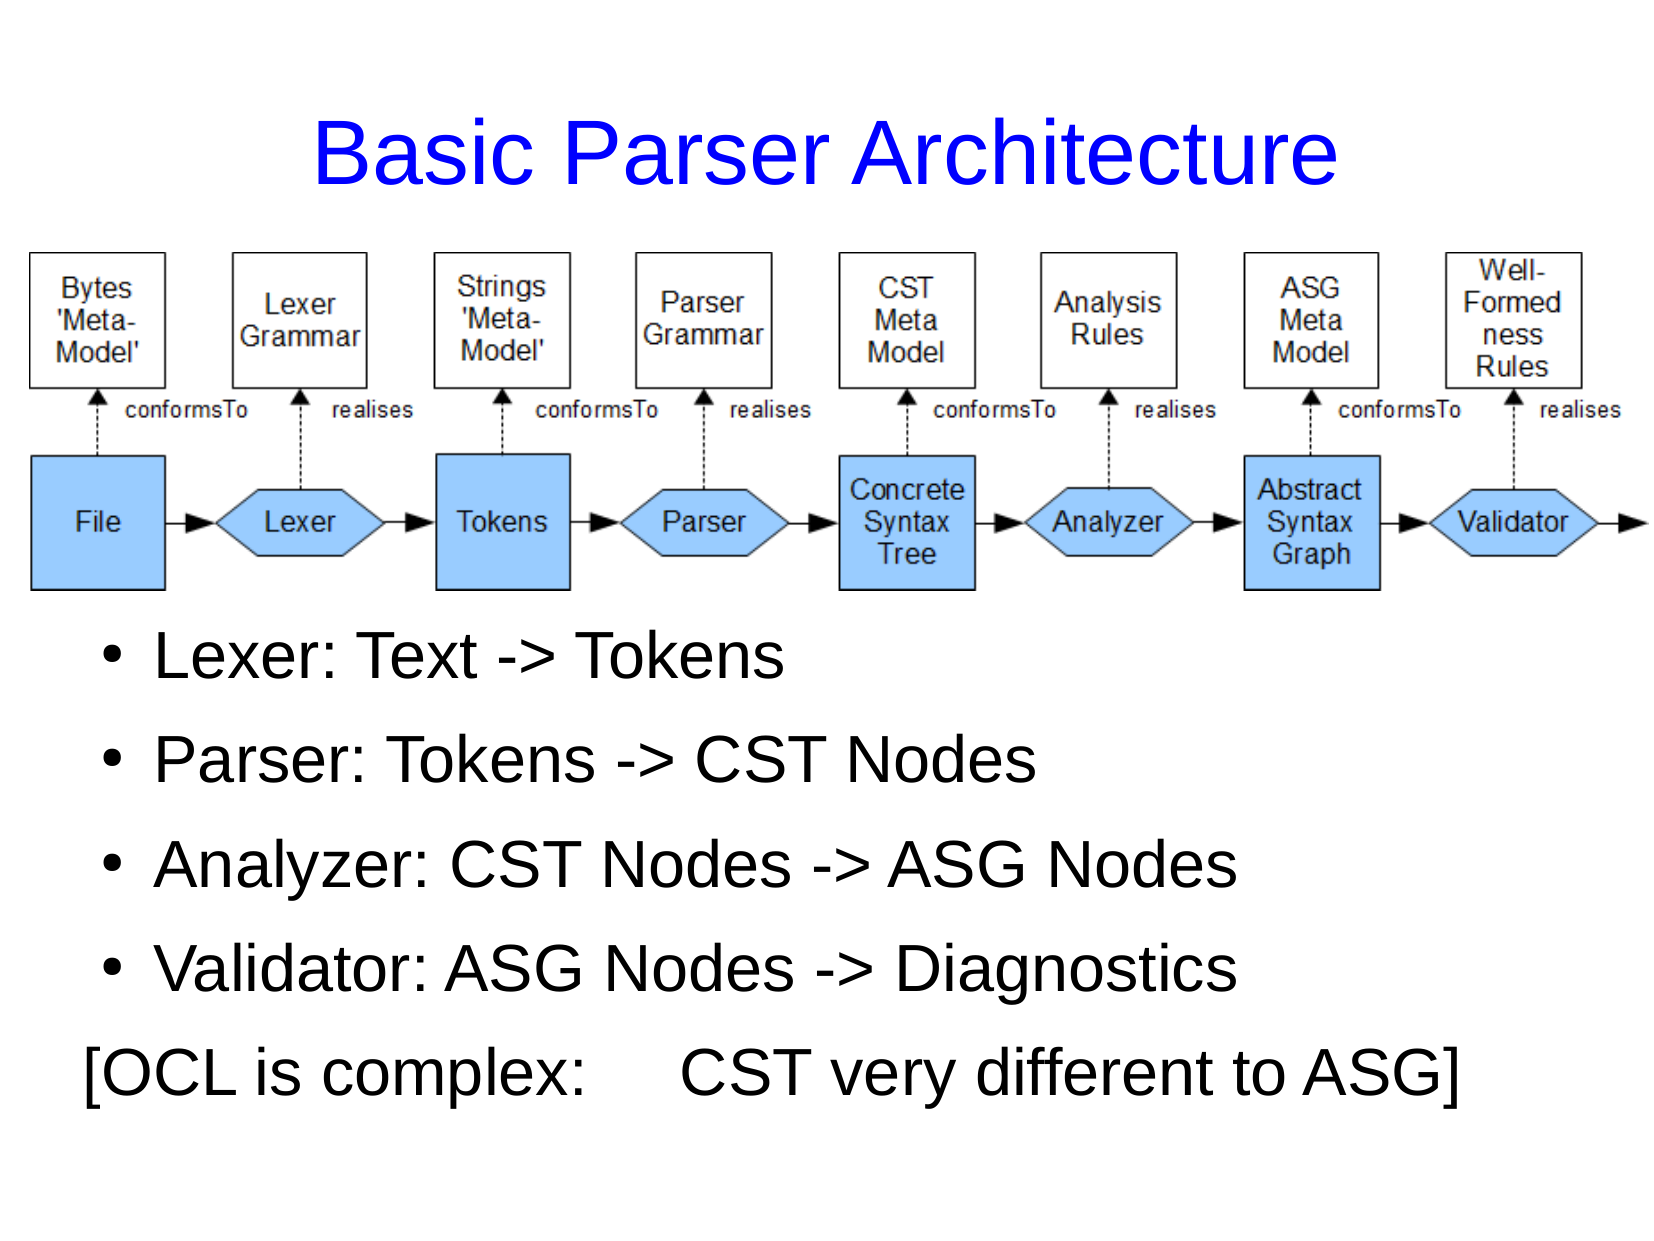

# Basic Parser Architecture
Lexer: Text -> Tokens
Parser: Tokens -> CST Nodes
Analyzer: CST Nodes -> ASG Nodes
Validator: ASG Nodes -> Diagnostics
[OCL is complex: CST very different to ASG]